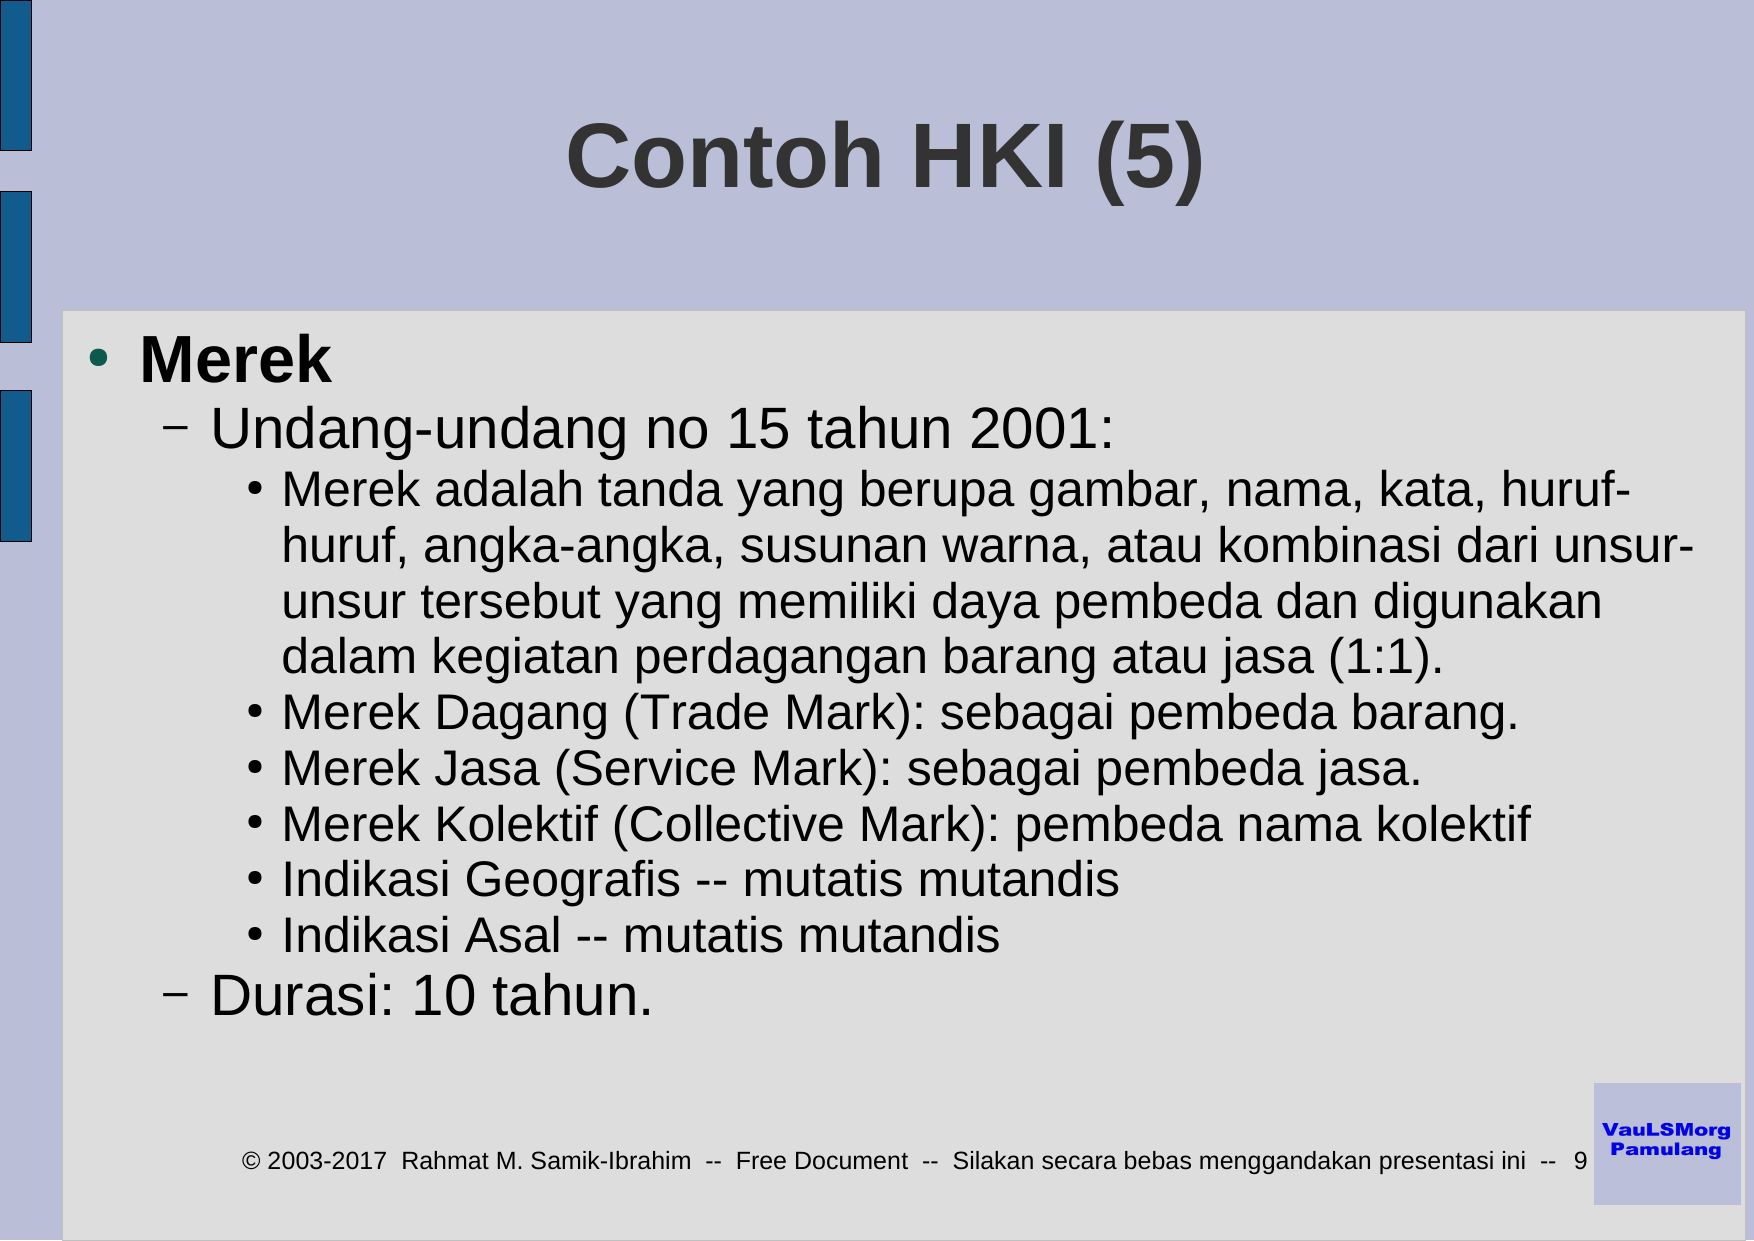

# Contoh HKI (5)
Merek
Undang-undang no 15 tahun 2001:
Merek adalah tanda yang berupa gambar, nama, kata, huruf-huruf, angka-angka, susunan warna, atau kombinasi dari unsur-unsur tersebut yang memiliki daya pembeda dan digunakan dalam kegiatan perdagangan barang atau jasa (1:1).
Merek Dagang (Trade Mark): sebagai pembeda barang.
Merek Jasa (Service Mark): sebagai pembeda jasa.
Merek Kolektif (Collective Mark): pembeda nama kolektif
Indikasi Geografis -- mutatis mutandis
Indikasi Asal -- mutatis mutandis
Durasi: 10 tahun.